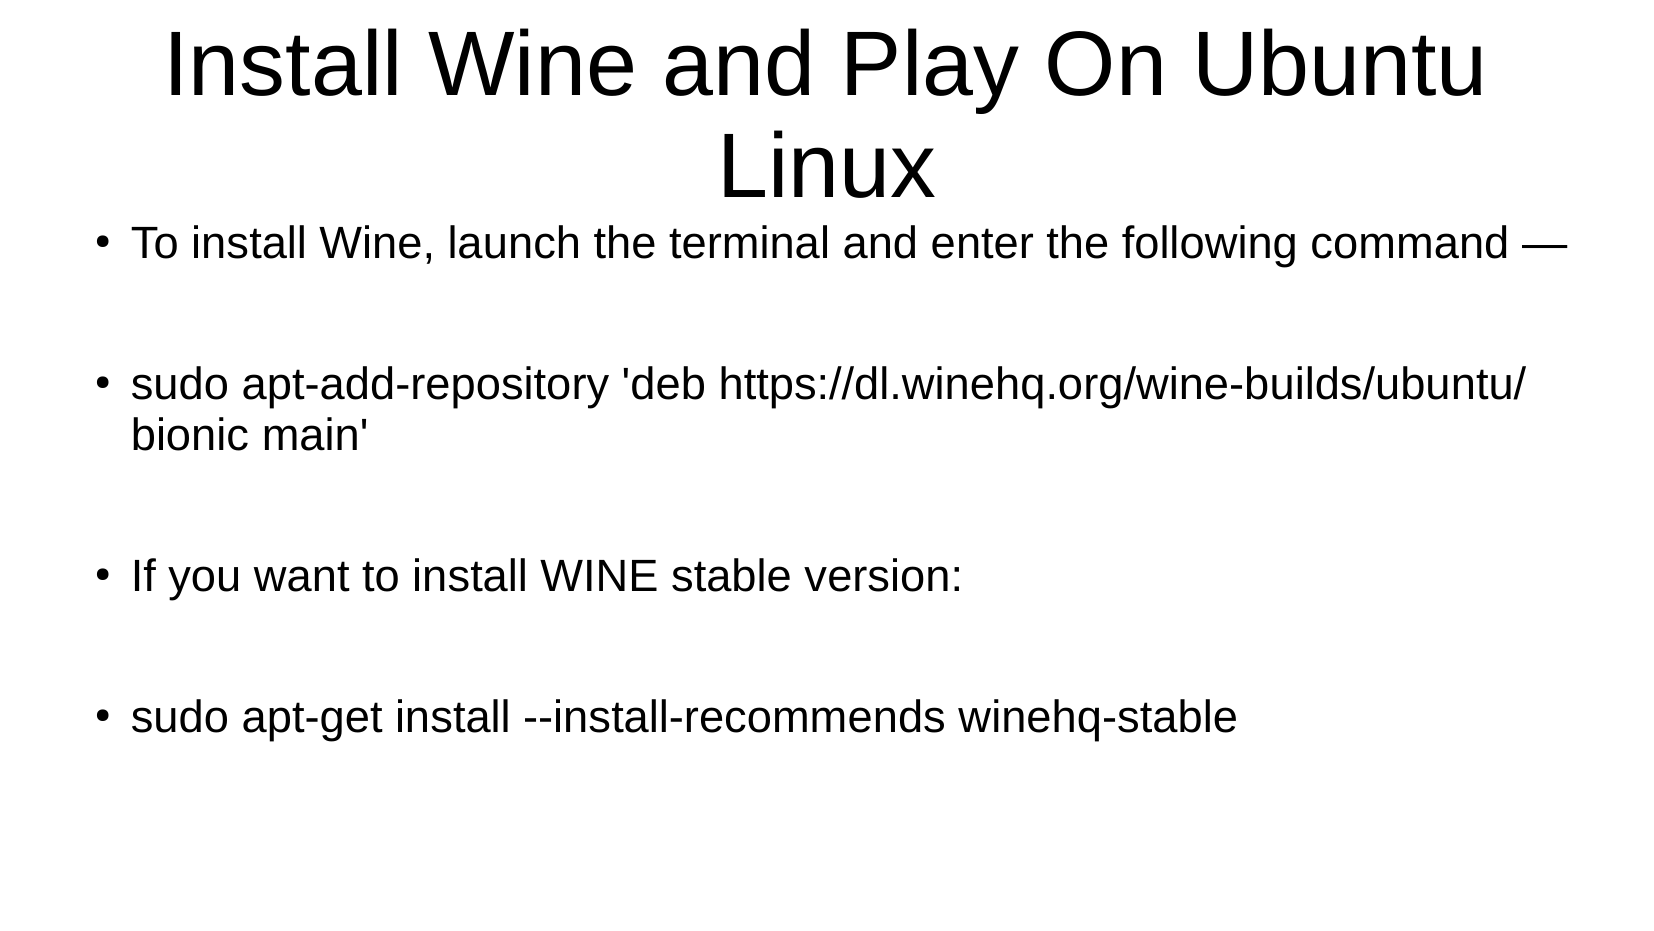

# Install Wine and Play On Ubuntu Linux
To install Wine, launch the terminal and enter the following command —
sudo apt-add-repository 'deb https://dl.winehq.org/wine-builds/ubuntu/ bionic main'
If you want to install WINE stable version:
sudo apt-get install --install-recommends winehq-stable